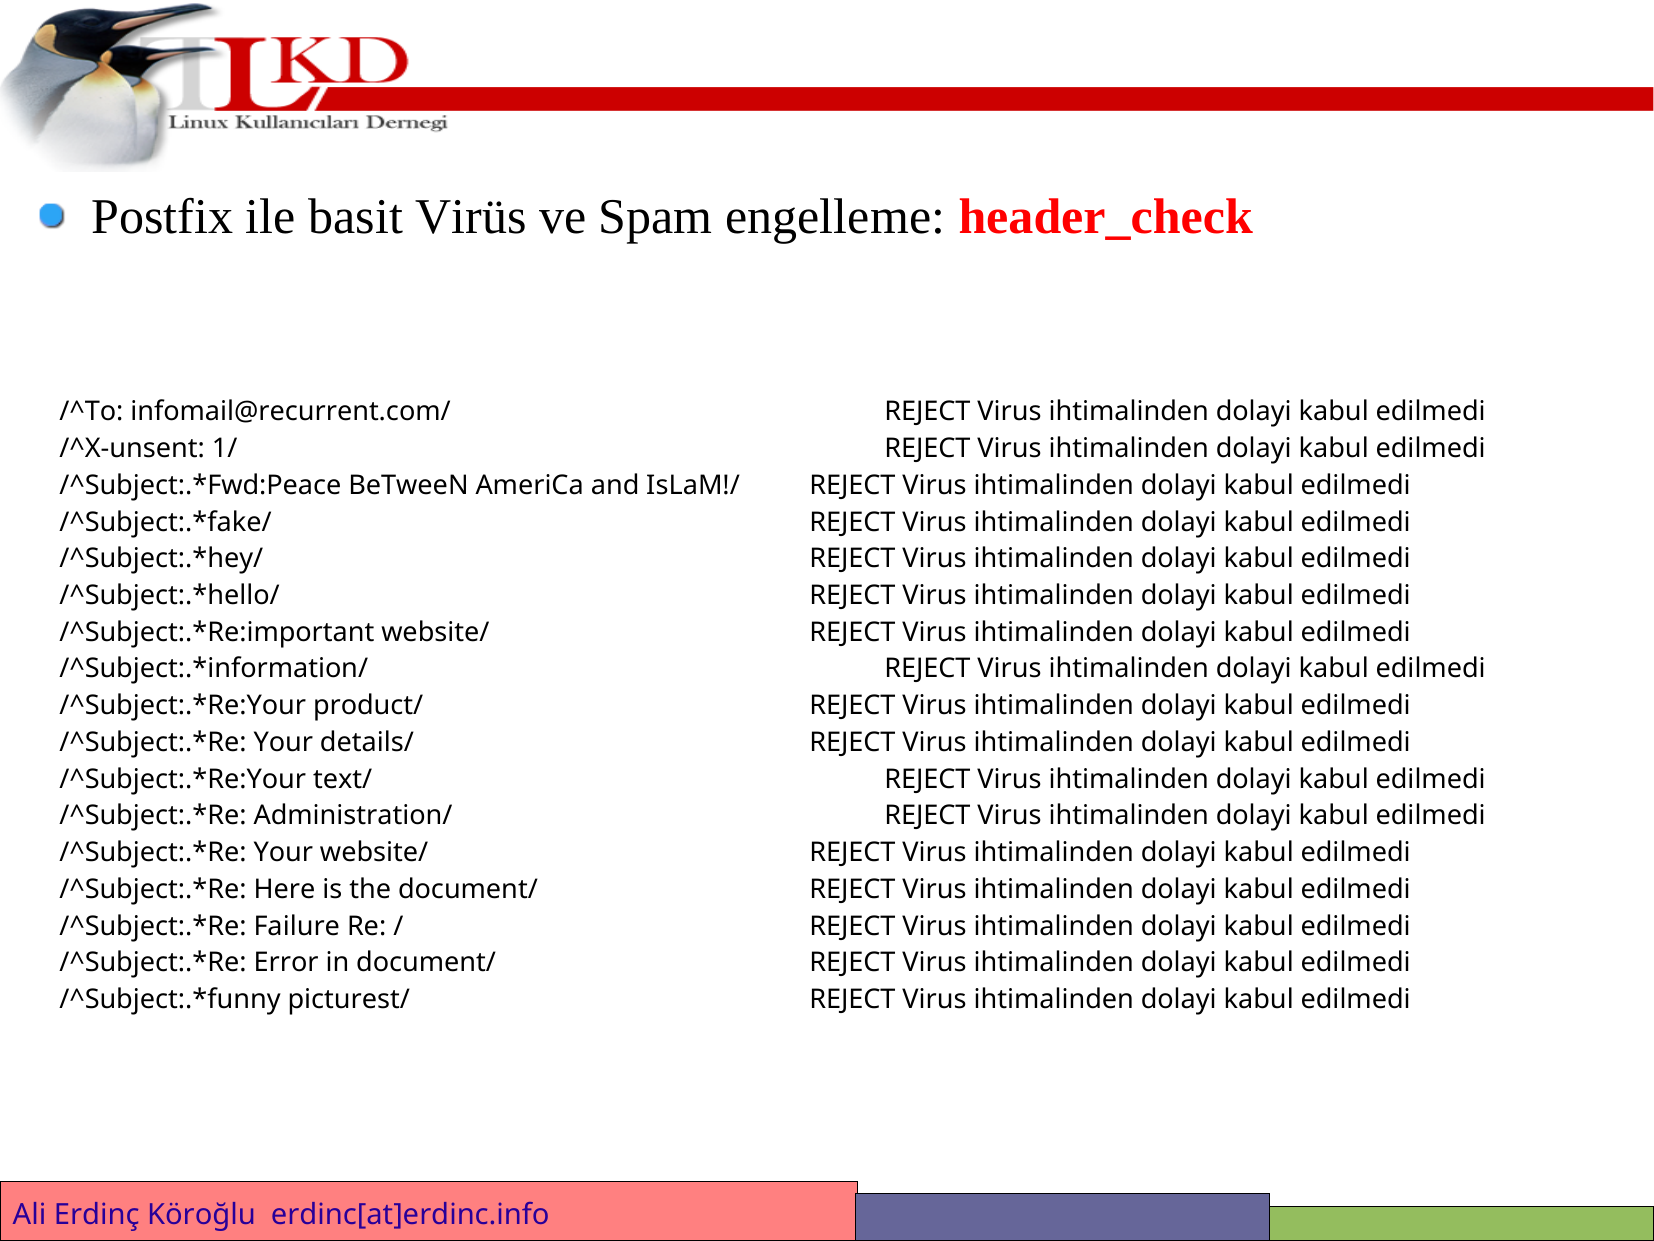

Postfix ile basit Virüs ve Spam engelleme: header_check
/^To: infomail@recurrent.com/						REJECT Virus ihtimalinden dolayi kabul edilmedi
/^X-unsent: 1/									REJECT Virus ihtimalinden dolayi kabul edilmedi
/^Subject:.*Fwd:Peace BeTweeN AmeriCa and IsLaM!/	REJECT Virus ihtimalinden dolayi kabul edilmedi
/^Subject:.*fake/								REJECT Virus ihtimalinden dolayi kabul edilmedi
/^Subject:.*hey/								REJECT Virus ihtimalinden dolayi kabul edilmedi
/^Subject:.*hello/								REJECT Virus ihtimalinden dolayi kabul edilmedi
/^Subject:.*Re:important website/					REJECT Virus ihtimalinden dolayi kabul edilmedi
/^Subject:.*information/							REJECT Virus ihtimalinden dolayi kabul edilmedi
/^Subject:.*Re:Your product/						REJECT Virus ihtimalinden dolayi kabul edilmedi
/^Subject:.*Re: Your details/						REJECT Virus ihtimalinden dolayi kabul edilmedi
/^Subject:.*Re:Your text/							REJECT Virus ihtimalinden dolayi kabul edilmedi
/^Subject:.*Re: Administration/						REJECT Virus ihtimalinden dolayi kabul edilmedi
/^Subject:.*Re: Your website/						REJECT Virus ihtimalinden dolayi kabul edilmedi
/^Subject:.*Re: Here is the document/				REJECT Virus ihtimalinden dolayi kabul edilmedi
/^Subject:.*Re: Failure Re: /						REJECT Virus ihtimalinden dolayi kabul edilmedi
/^Subject:.*Re: Error in document/					REJECT Virus ihtimalinden dolayi kabul edilmedi
/^Subject:.*funny picturest/						REJECT Virus ihtimalinden dolayi kabul edilmedi
Ali Erdinç Köroğlu erdinc[at]erdinc.info http://www.erdinc.info